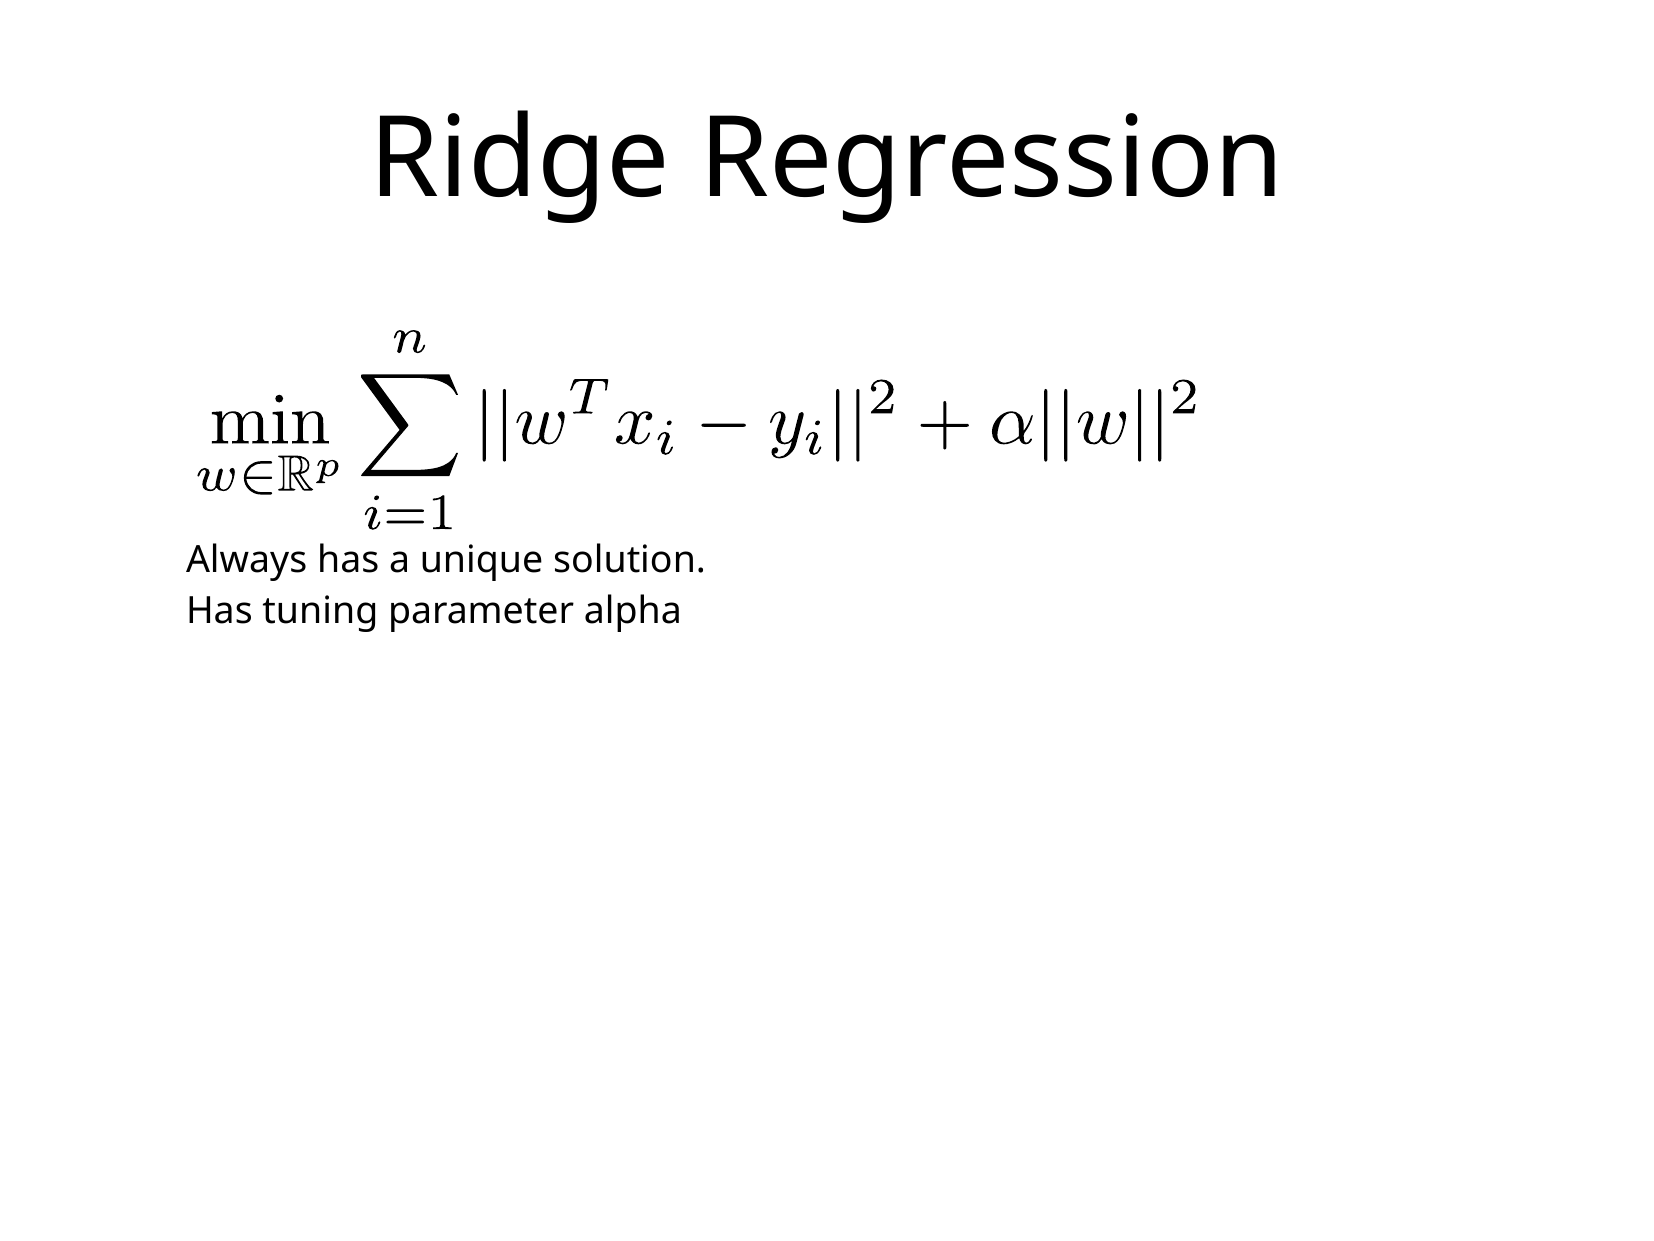

# Ridge Regression
Always has a unique solution.
Has tuning parameter alpha